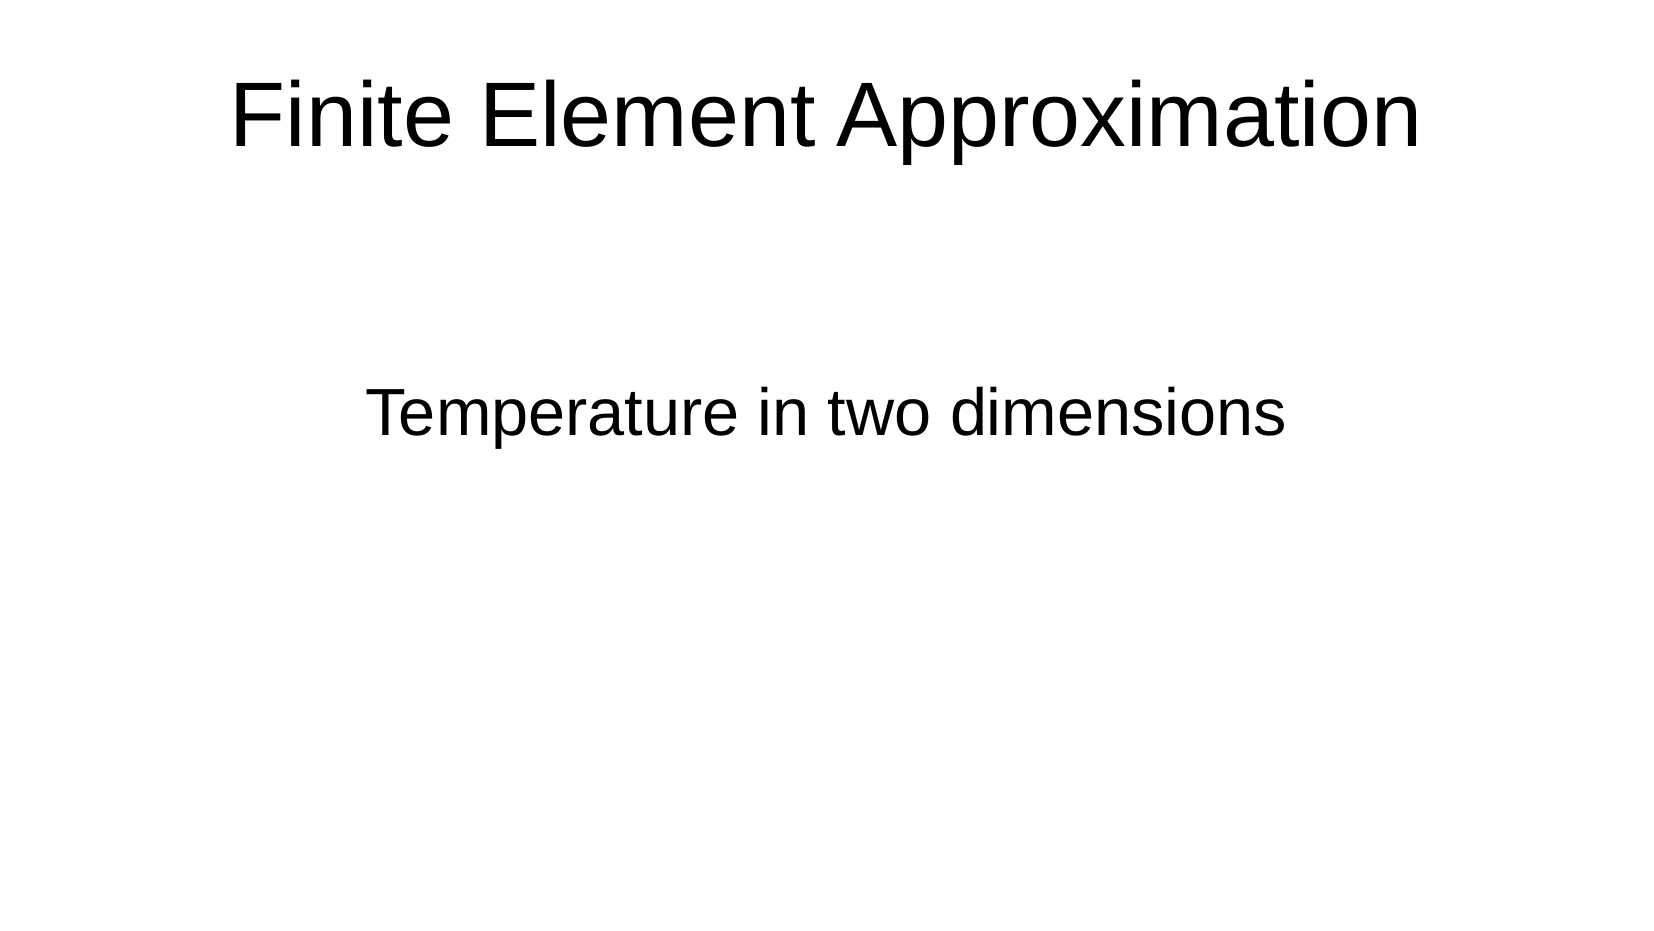

# Finite Element Approximation
Temperature in two dimensions